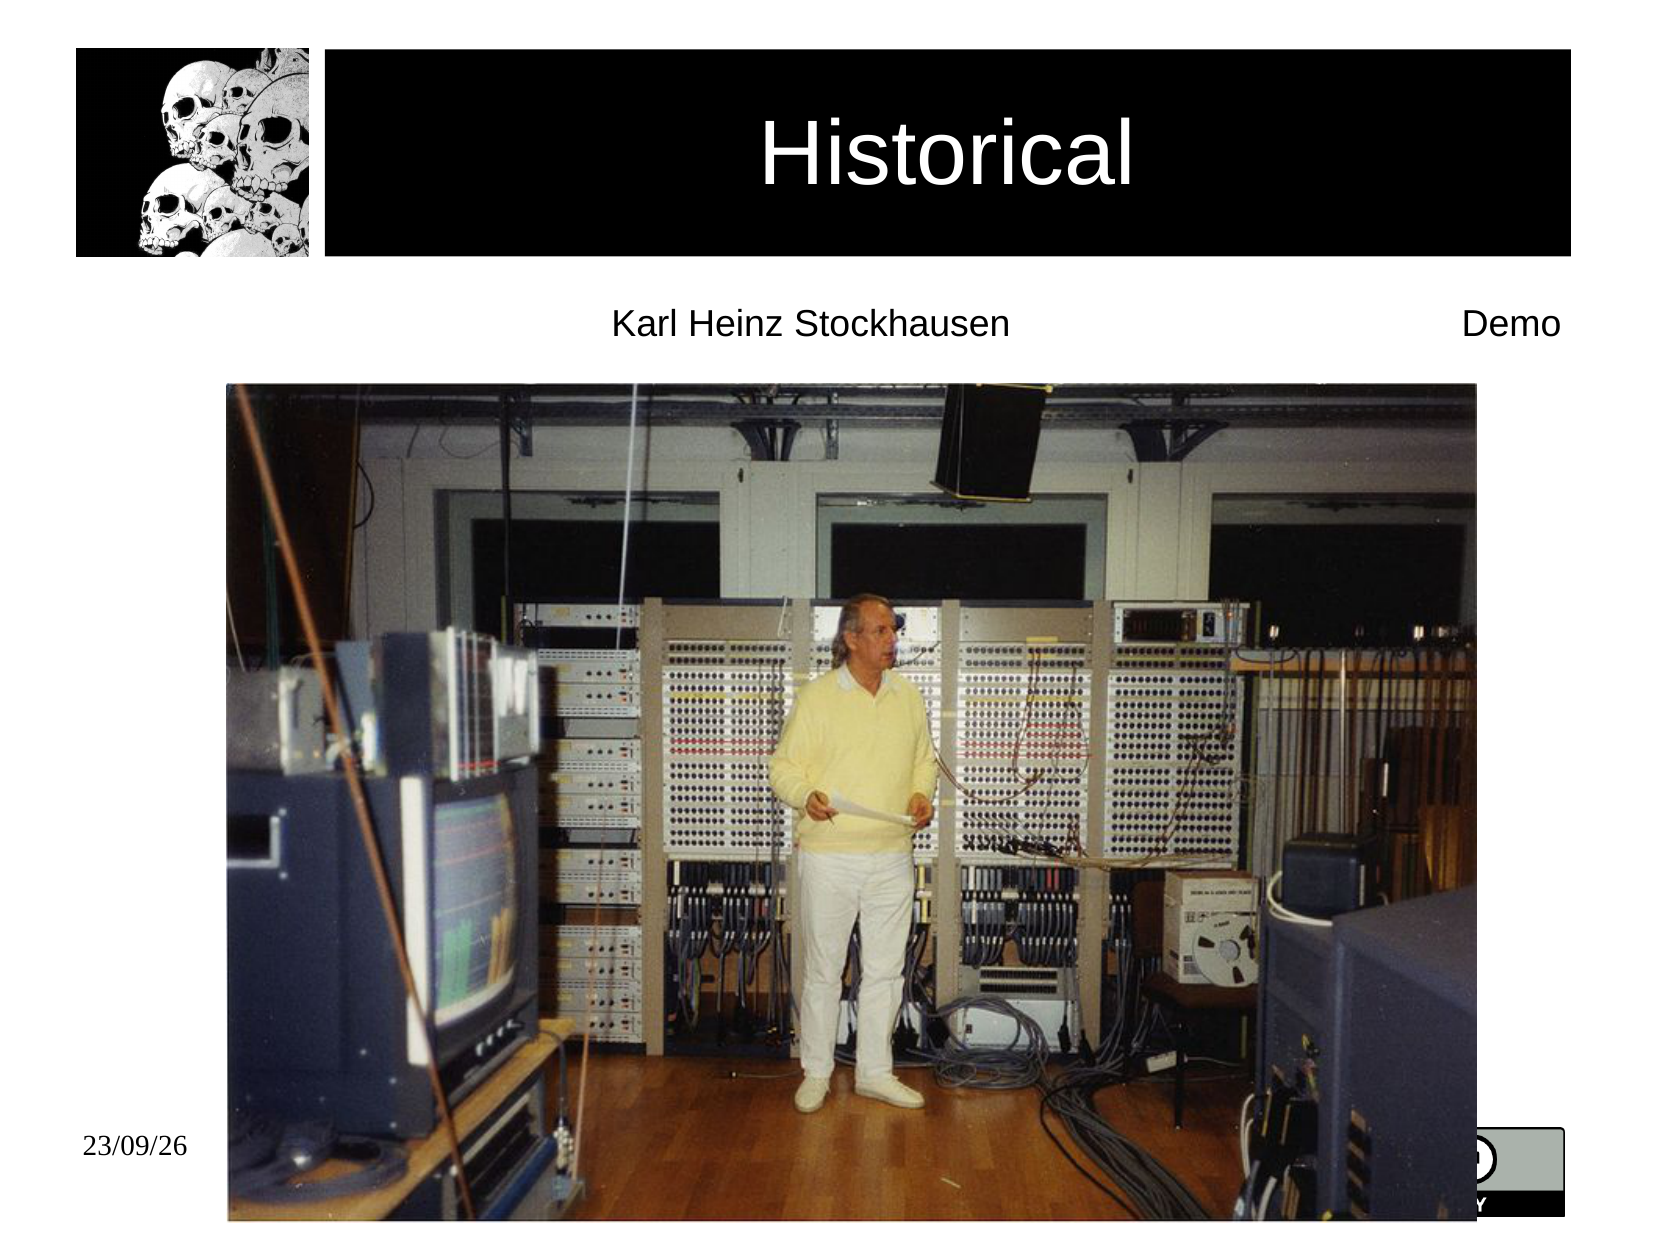

# Historical
Karl Heinz Stockhausen
Demo
Y. Collette
4